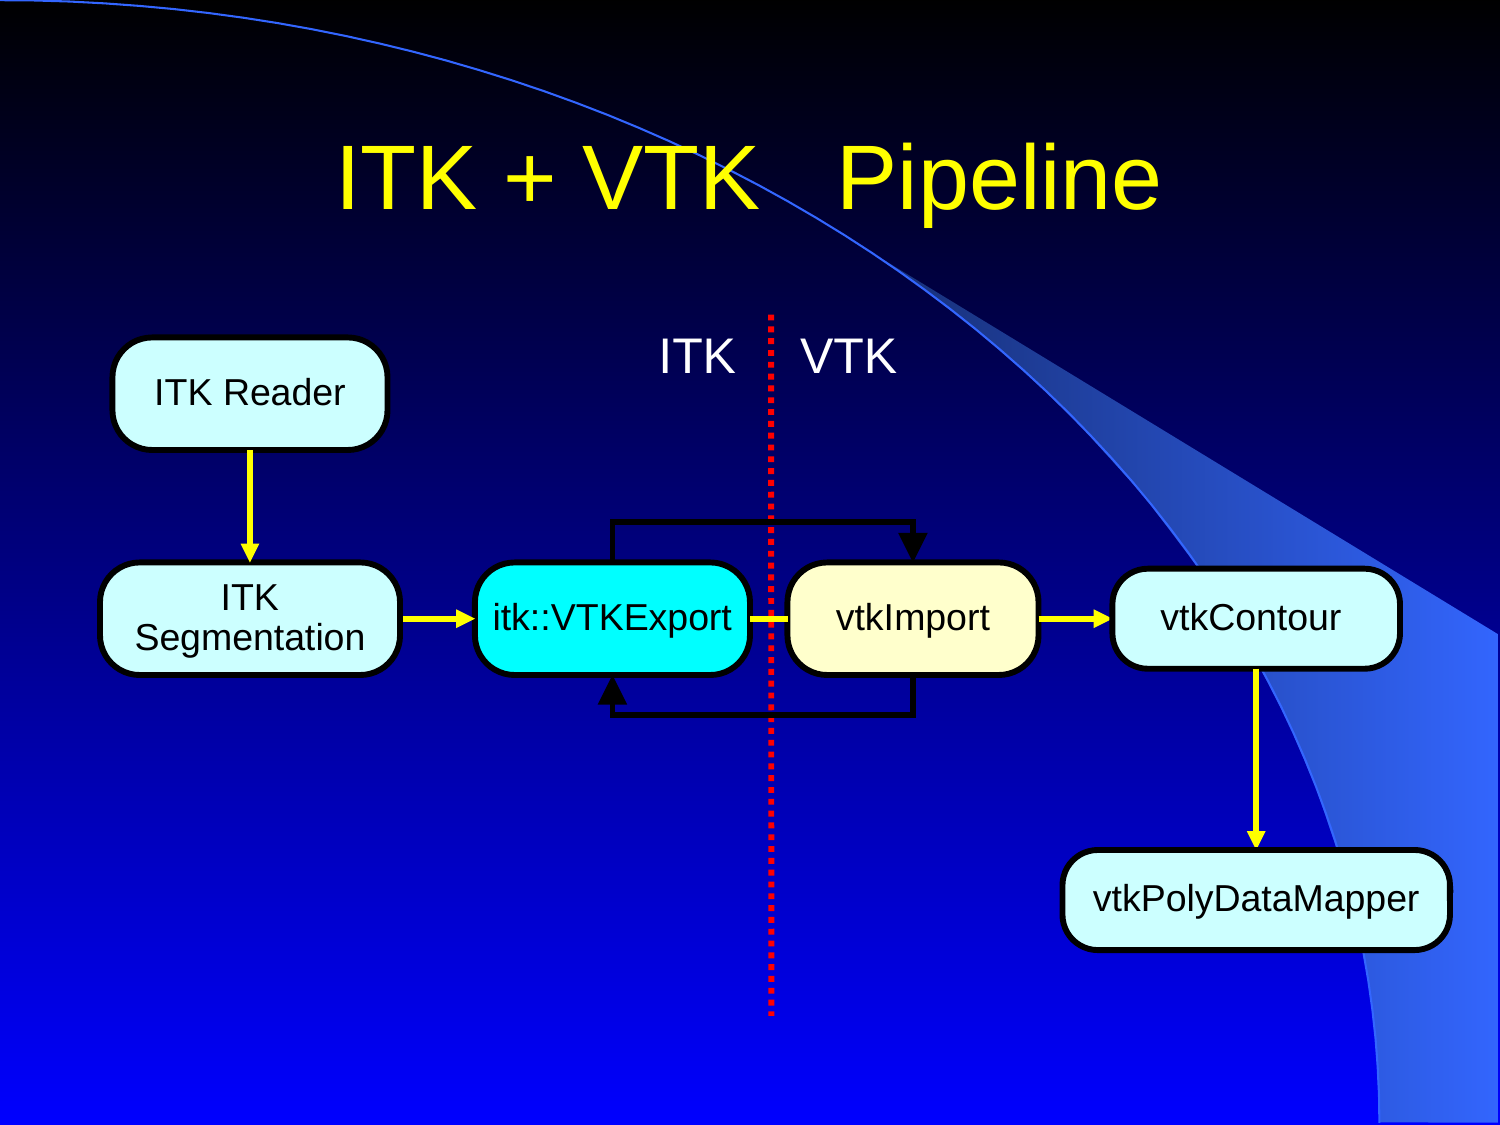

# ITK + VTK Pipeline
ITK
VTK
ITK Reader
ITK Segmentation
itk::VTKExport
vtkImport
vtkContour
vtkPolyDataMapper